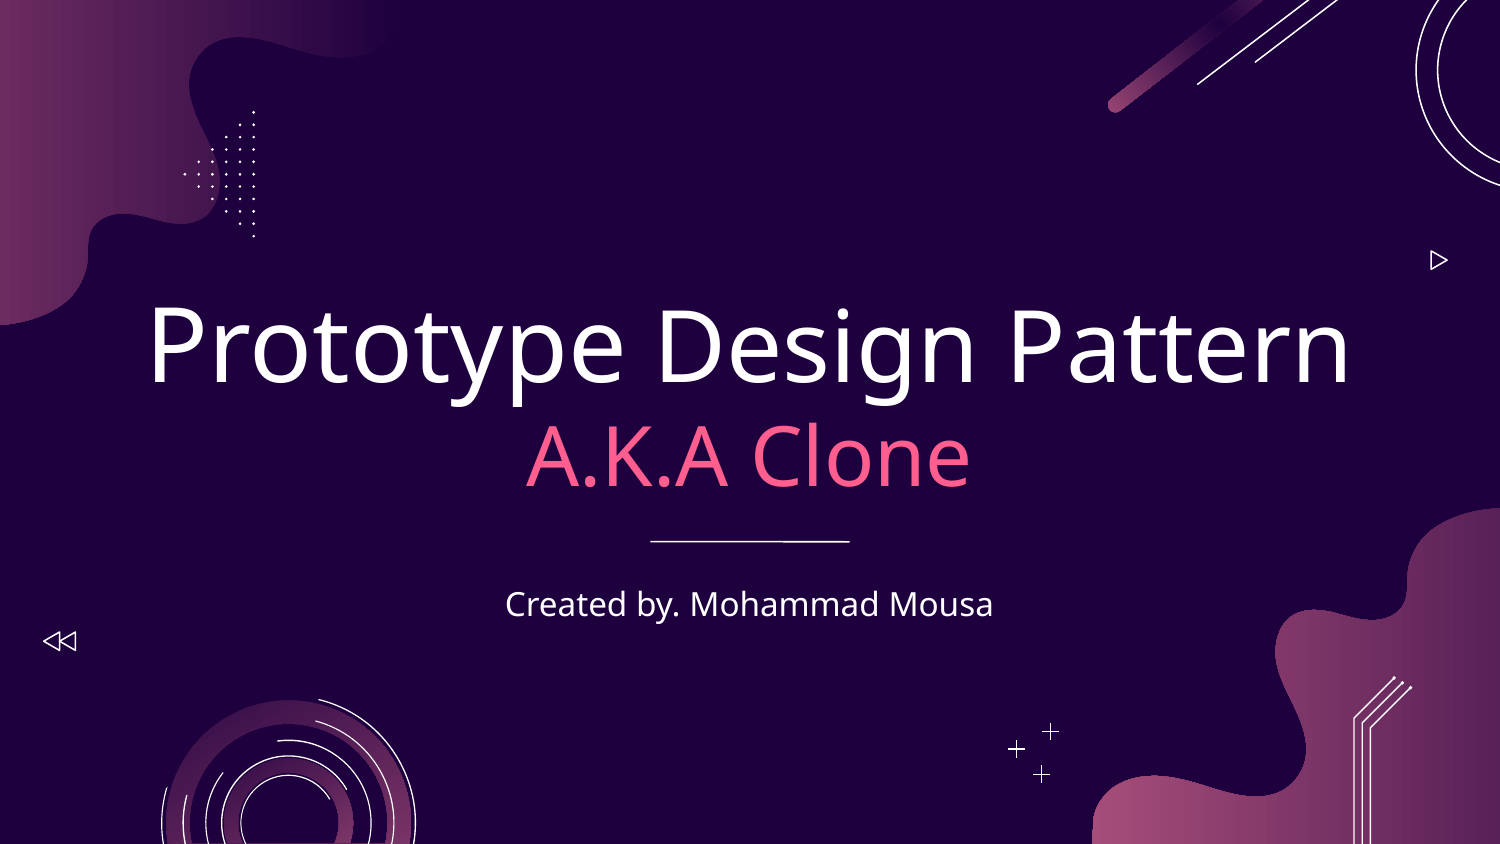

Prototype Design Pattern
A.K.A Clone
Created by. Mohammad Mousa